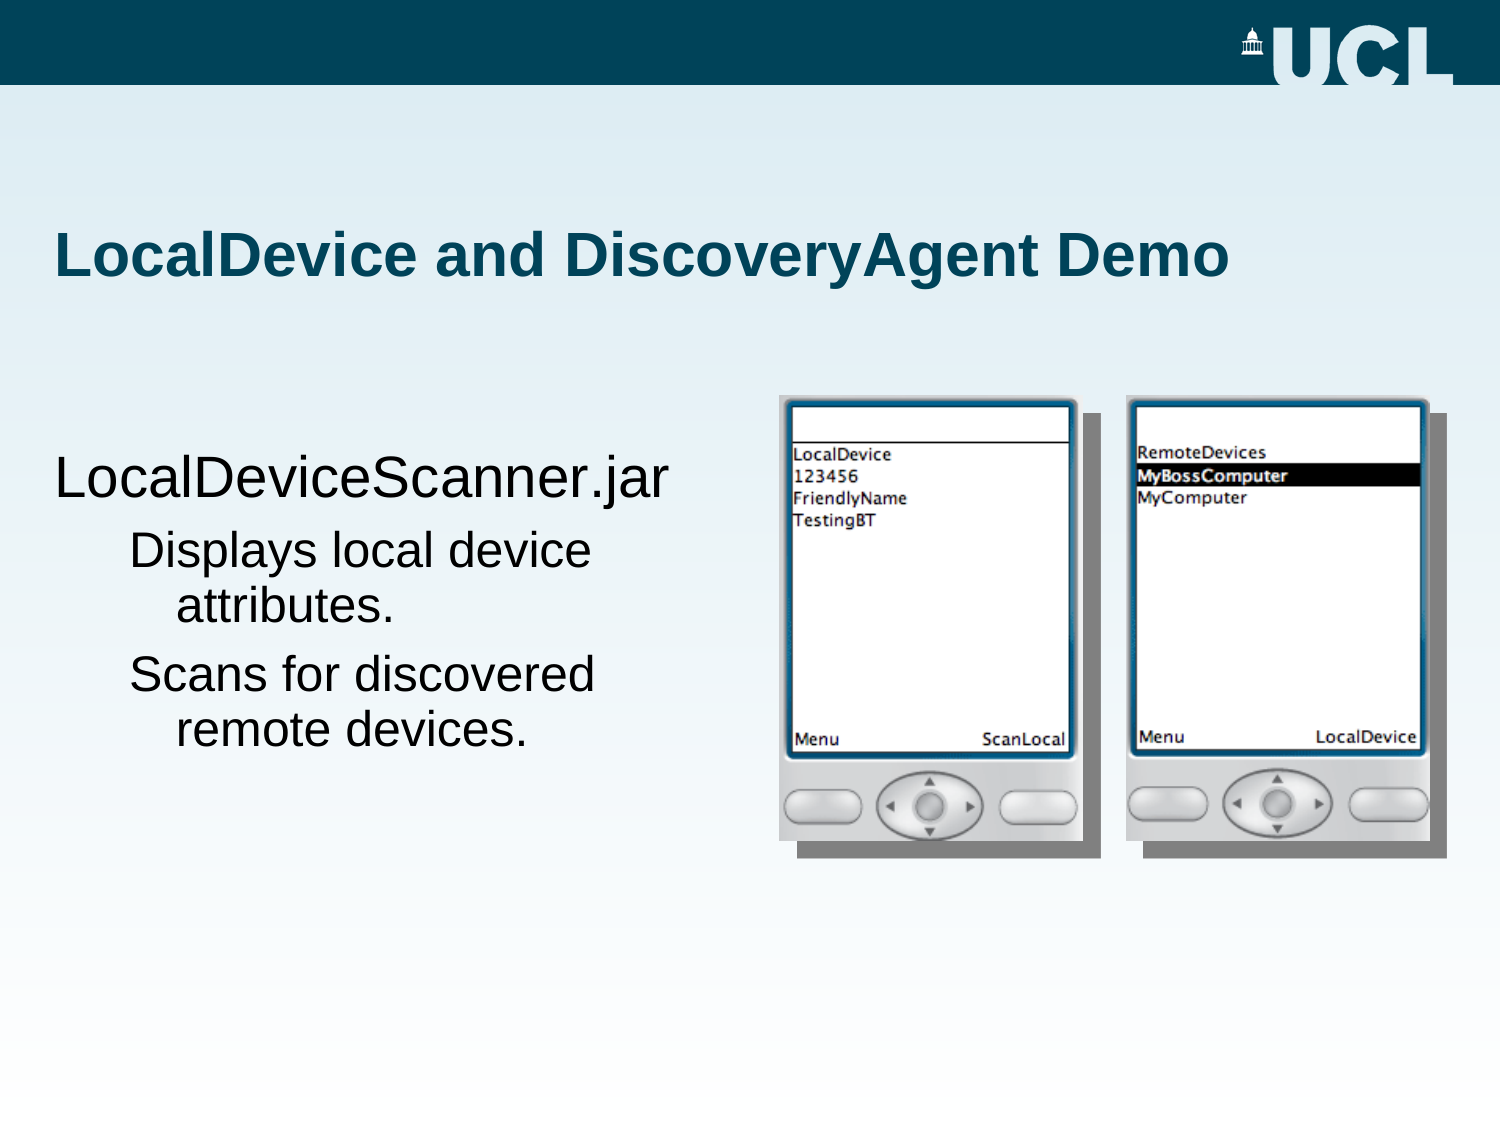

# LocalDevice and DiscoveryAgent Demo
LocalDeviceScanner.jar
Displays local device attributes.
Scans for discovered remote devices.